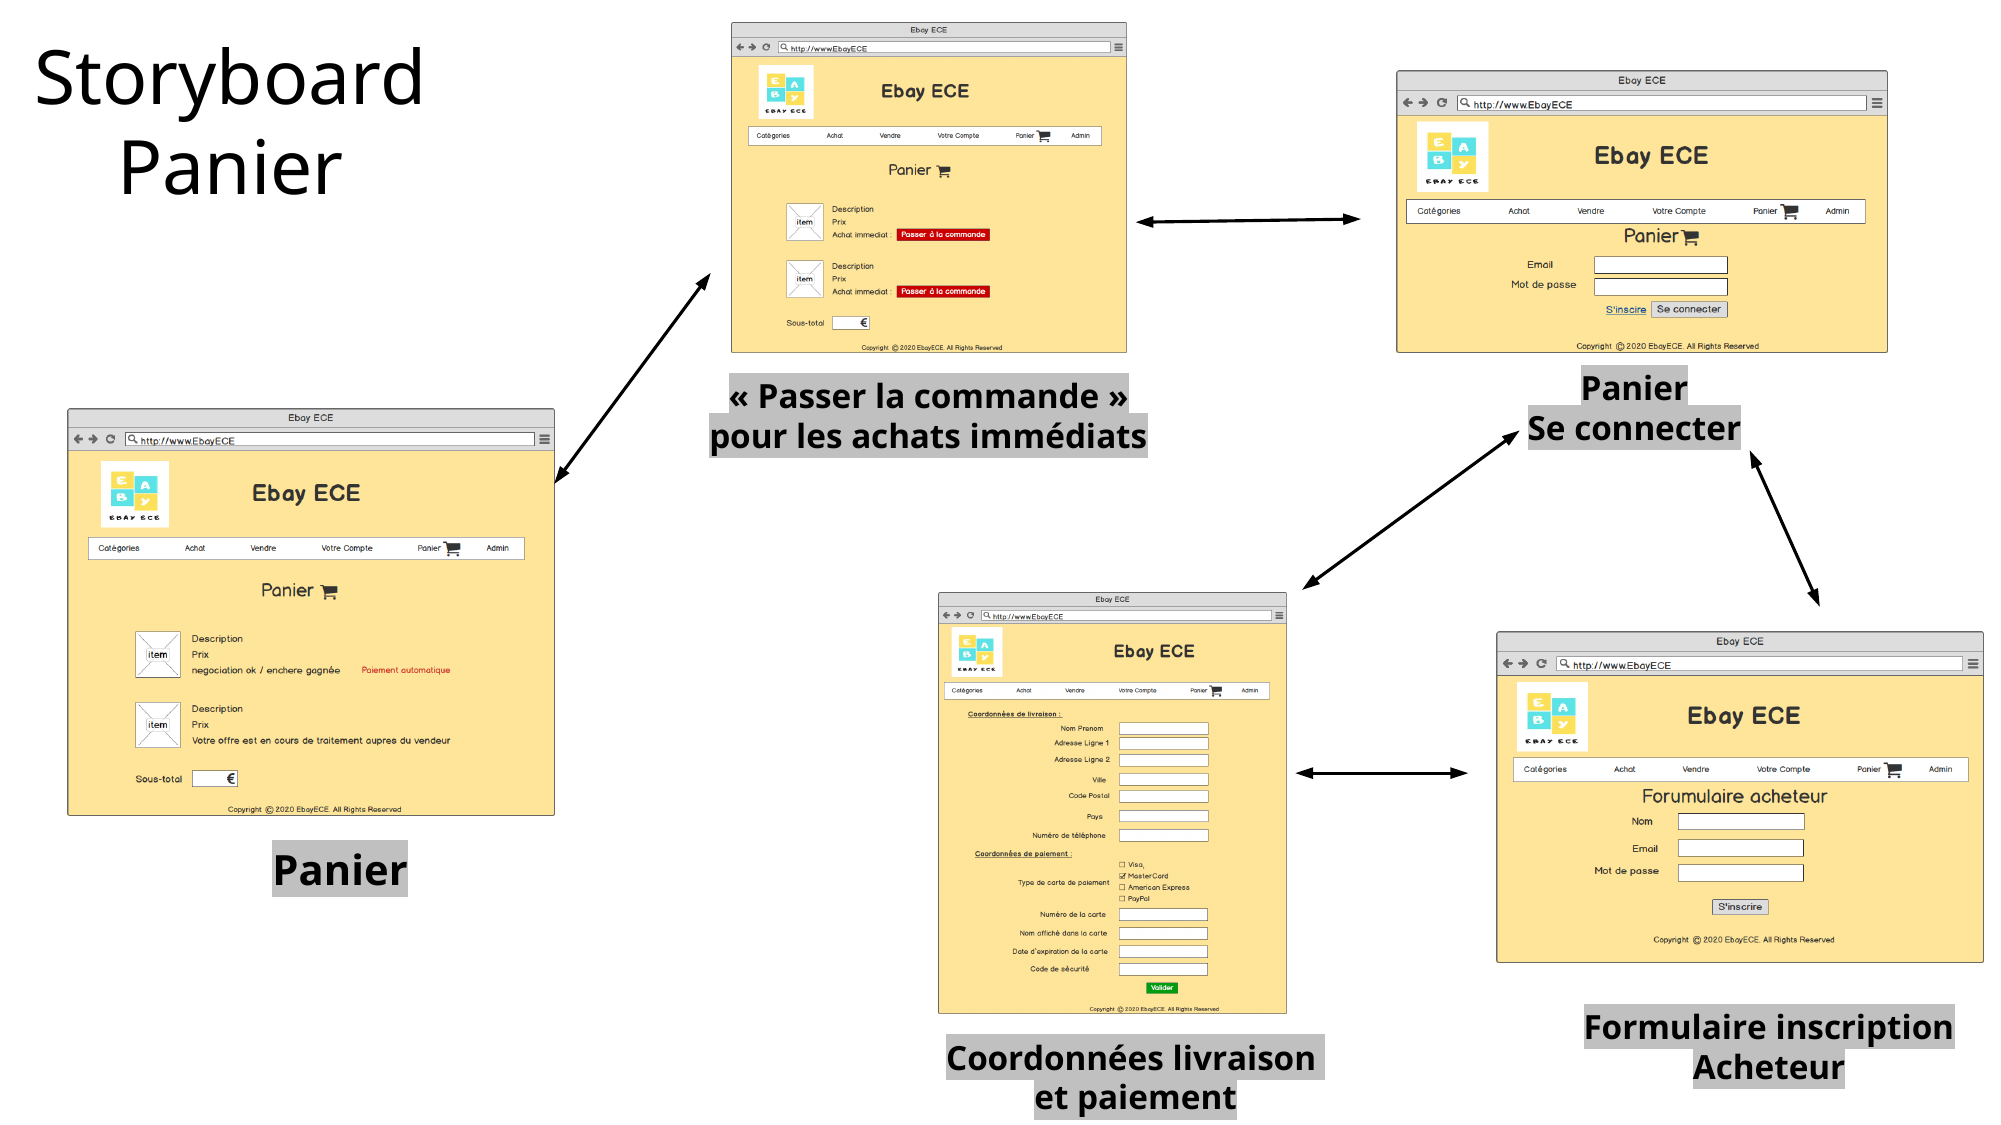

Storyboard Panier
Panier
Se connecter
« Passer la commande » pour les achats immédiats
Panier
Formulaire inscription
Acheteur
Coordonnées livraison
et paiement